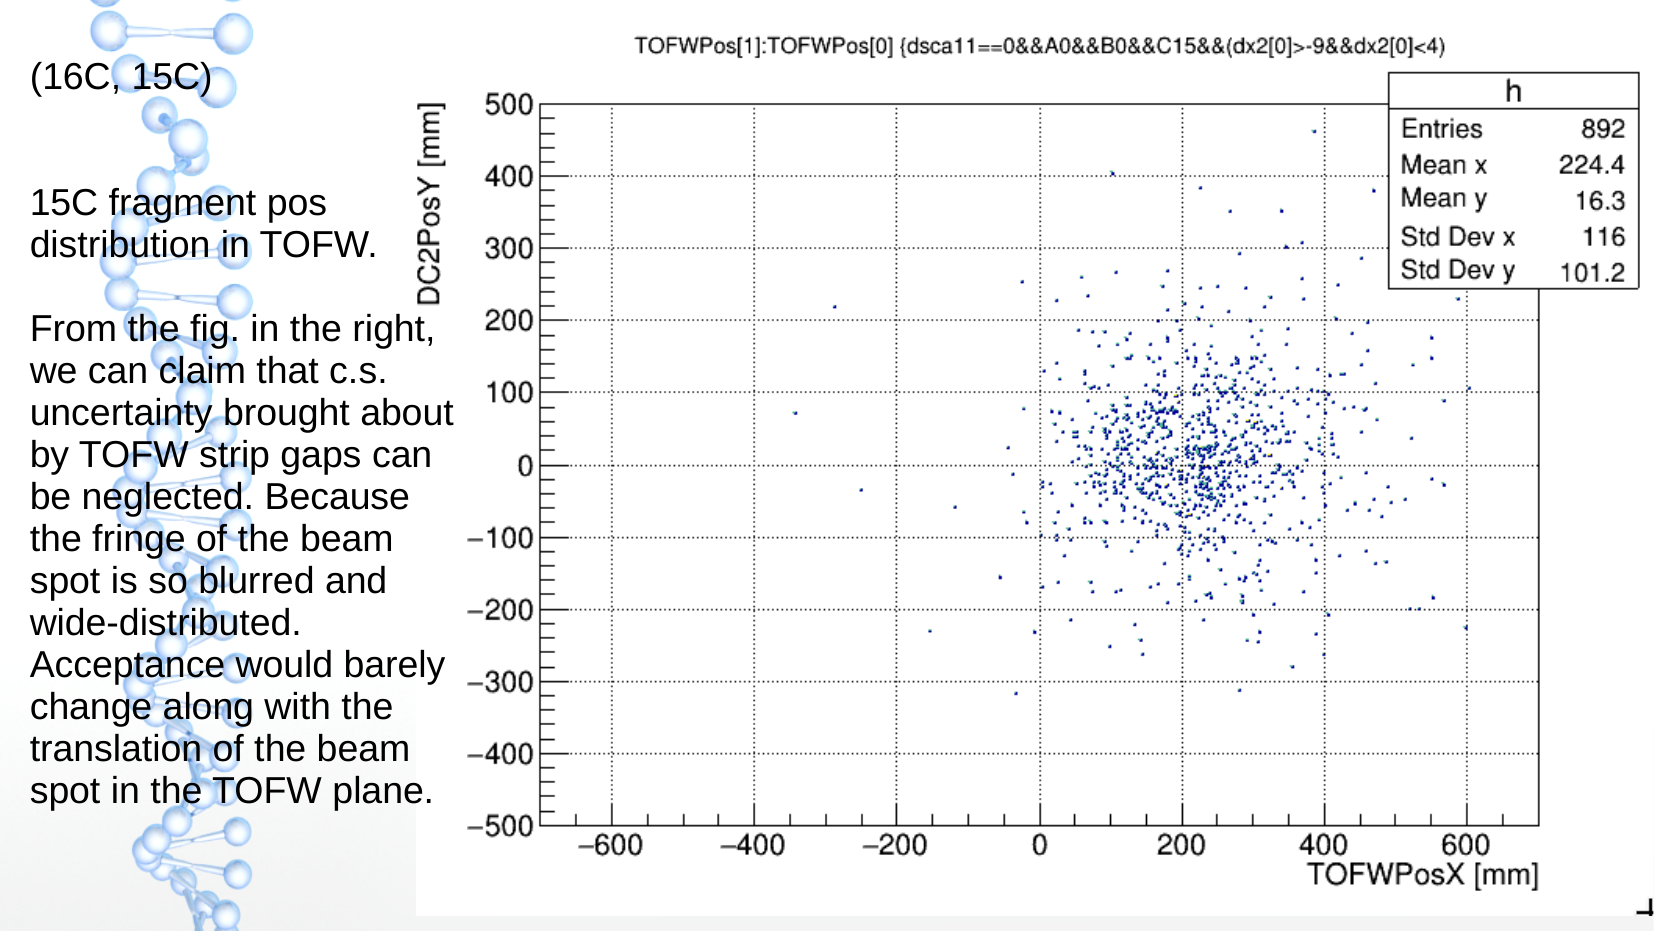

(16C, 15C)
15C fragment pos distribution in TOFW.
From the fig. in the right, we can claim that c.s. uncertainty brought about by TOFW strip gaps can be neglected. Because the fringe of the beam spot is so blurred and wide-distributed. Acceptance would barely change along with the translation of the beam spot in the TOFW plane.
40